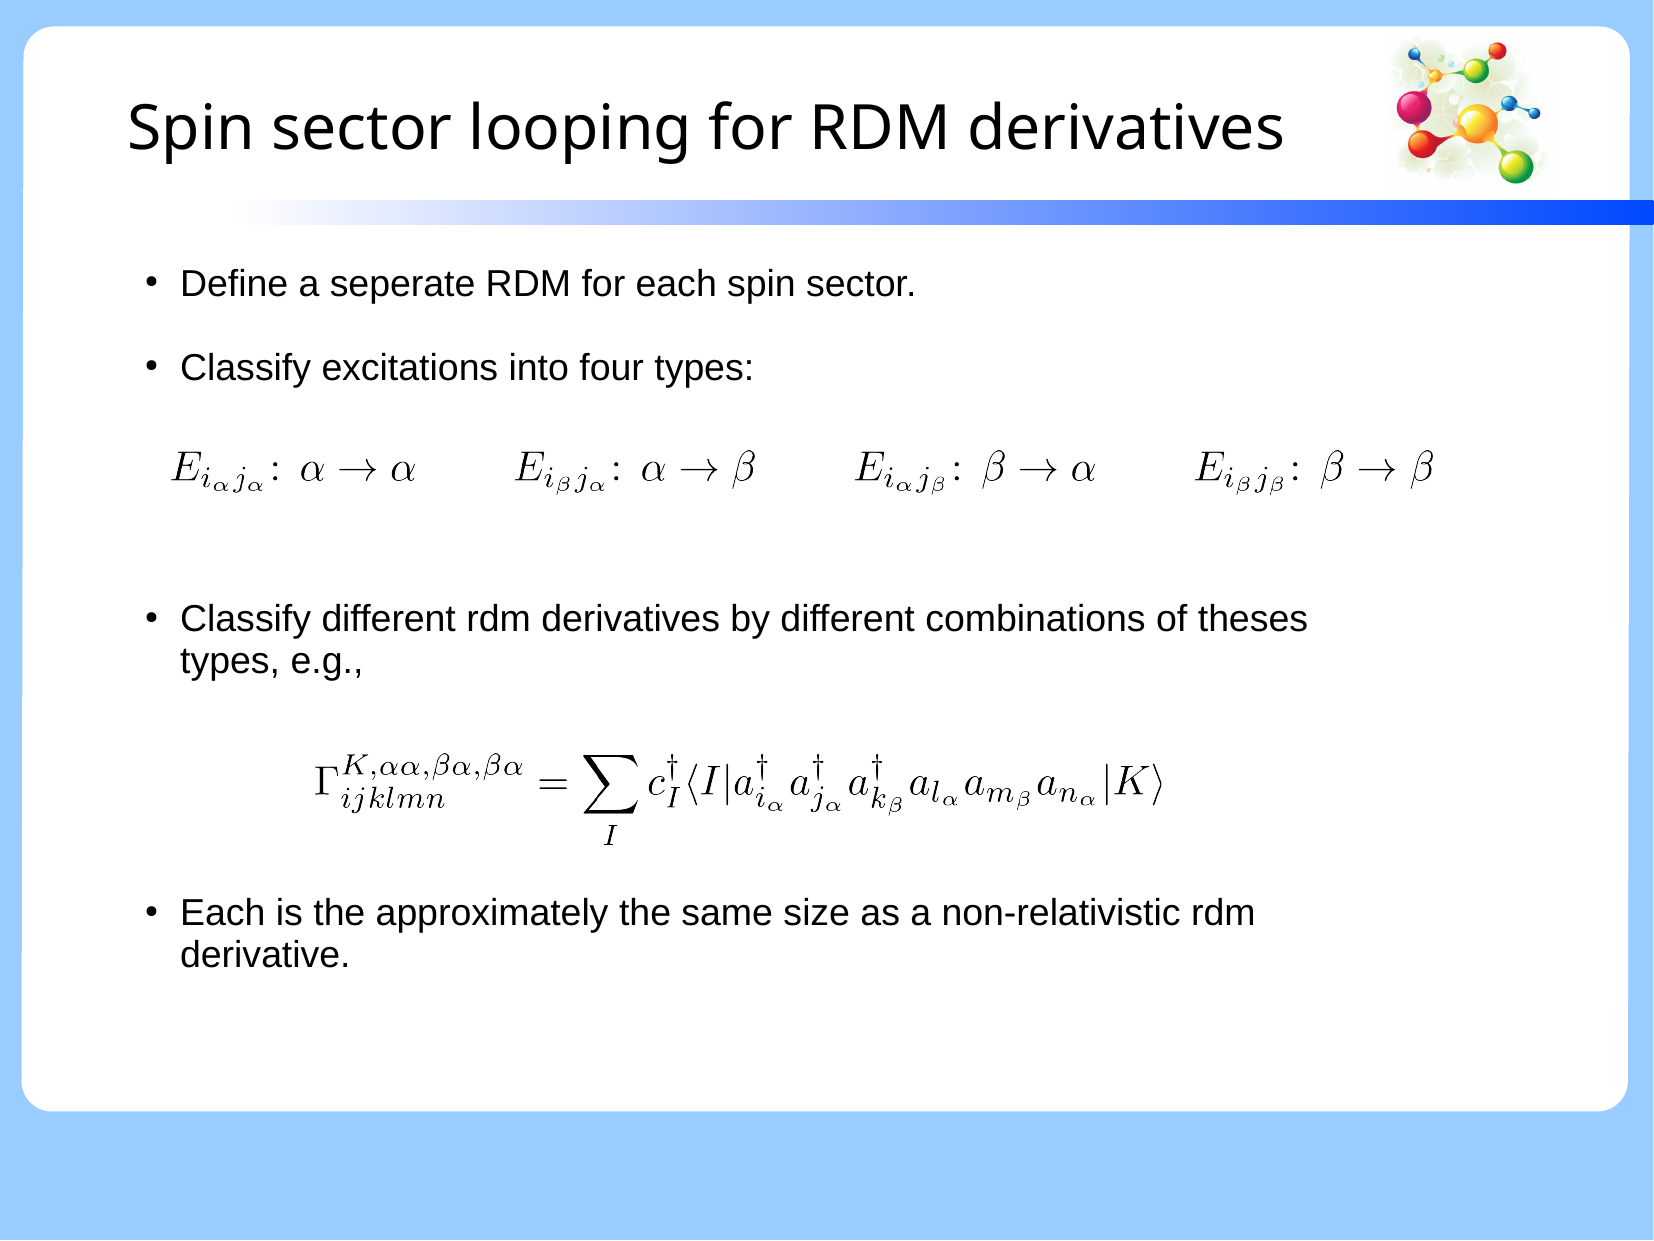

# Spin sector looping for RDM derivatives
Define a seperate RDM for each spin sector.
Classify excitations into four types:
Classify different rdm derivatives by different combinations of theses types, e.g.,
Each is the approximately the same size as a non-relativistic rdm derivative.